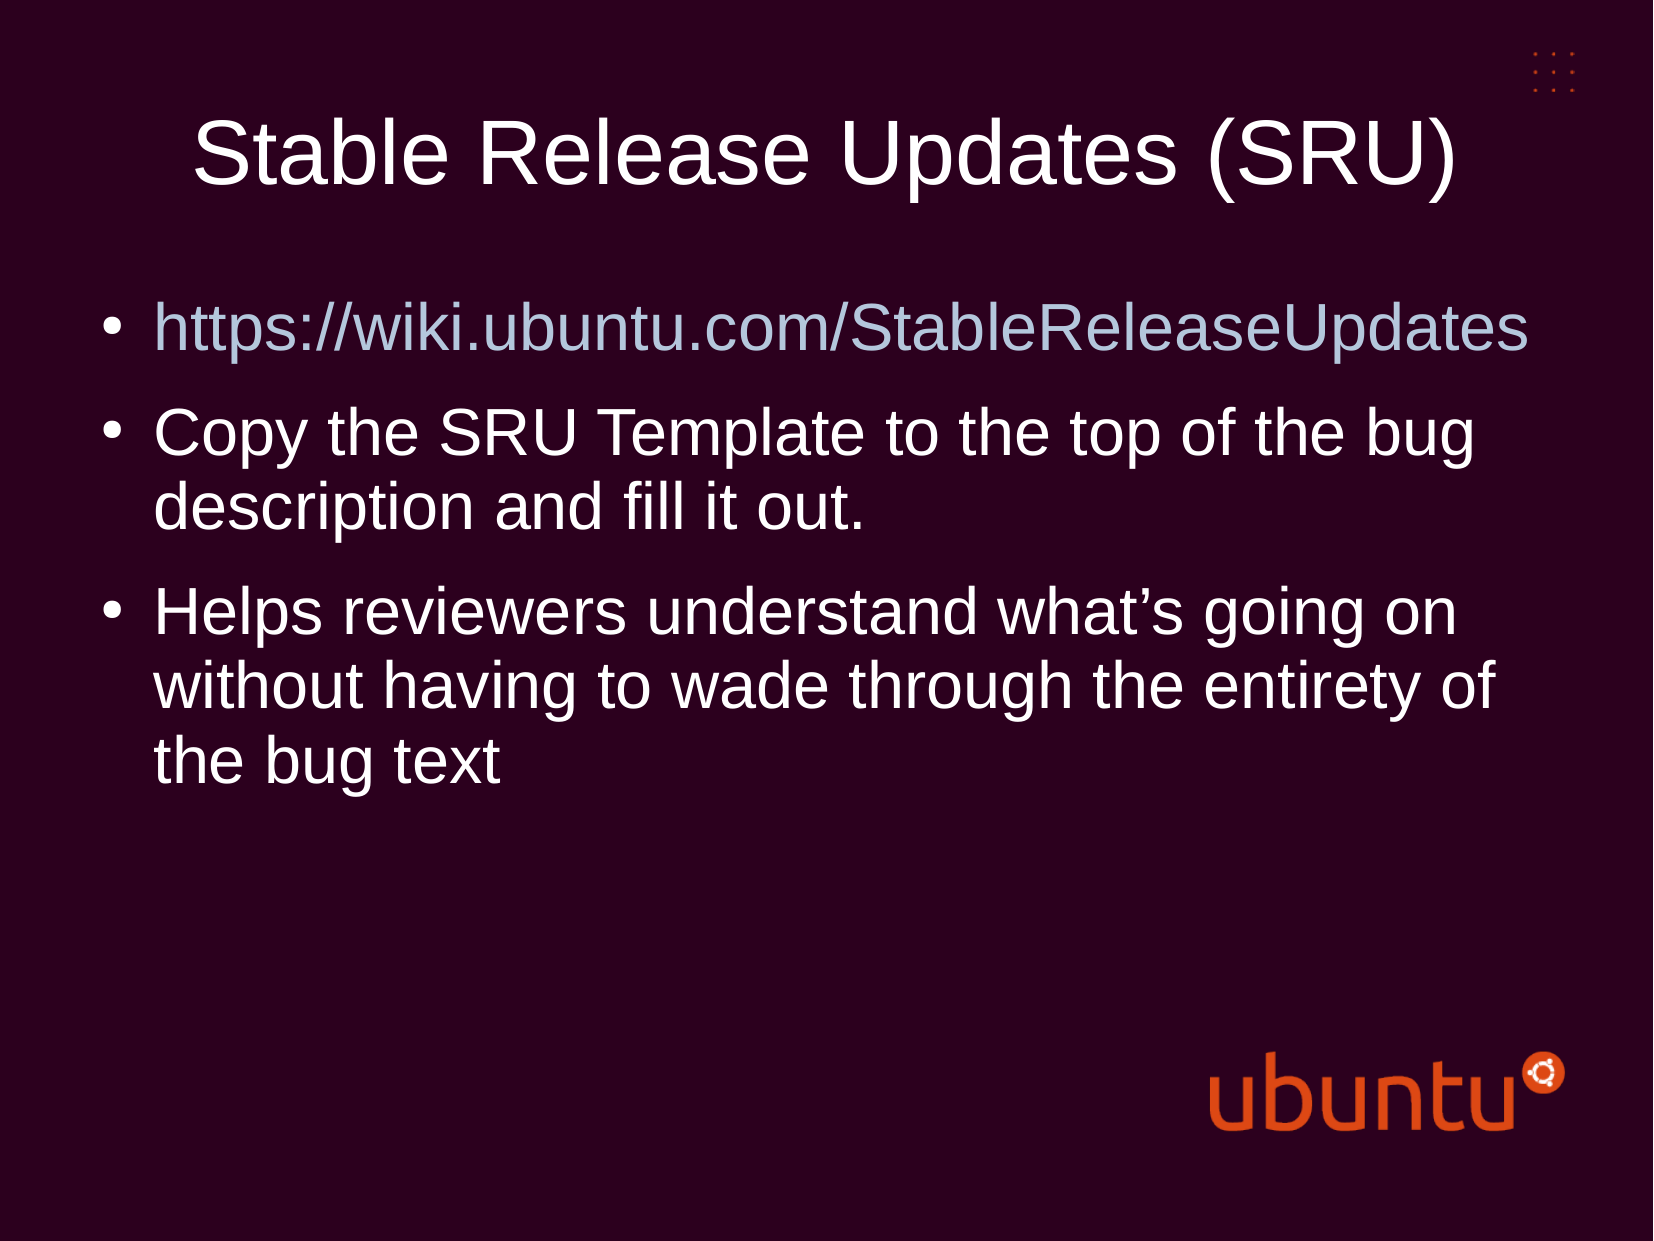

# Stable Release Updates (SRU)
https://wiki.ubuntu.com/StableReleaseUpdates
Copy the SRU Template to the top of the bug description and fill it out.
Helps reviewers understand what’s going on without having to wade through the entirety of the bug text